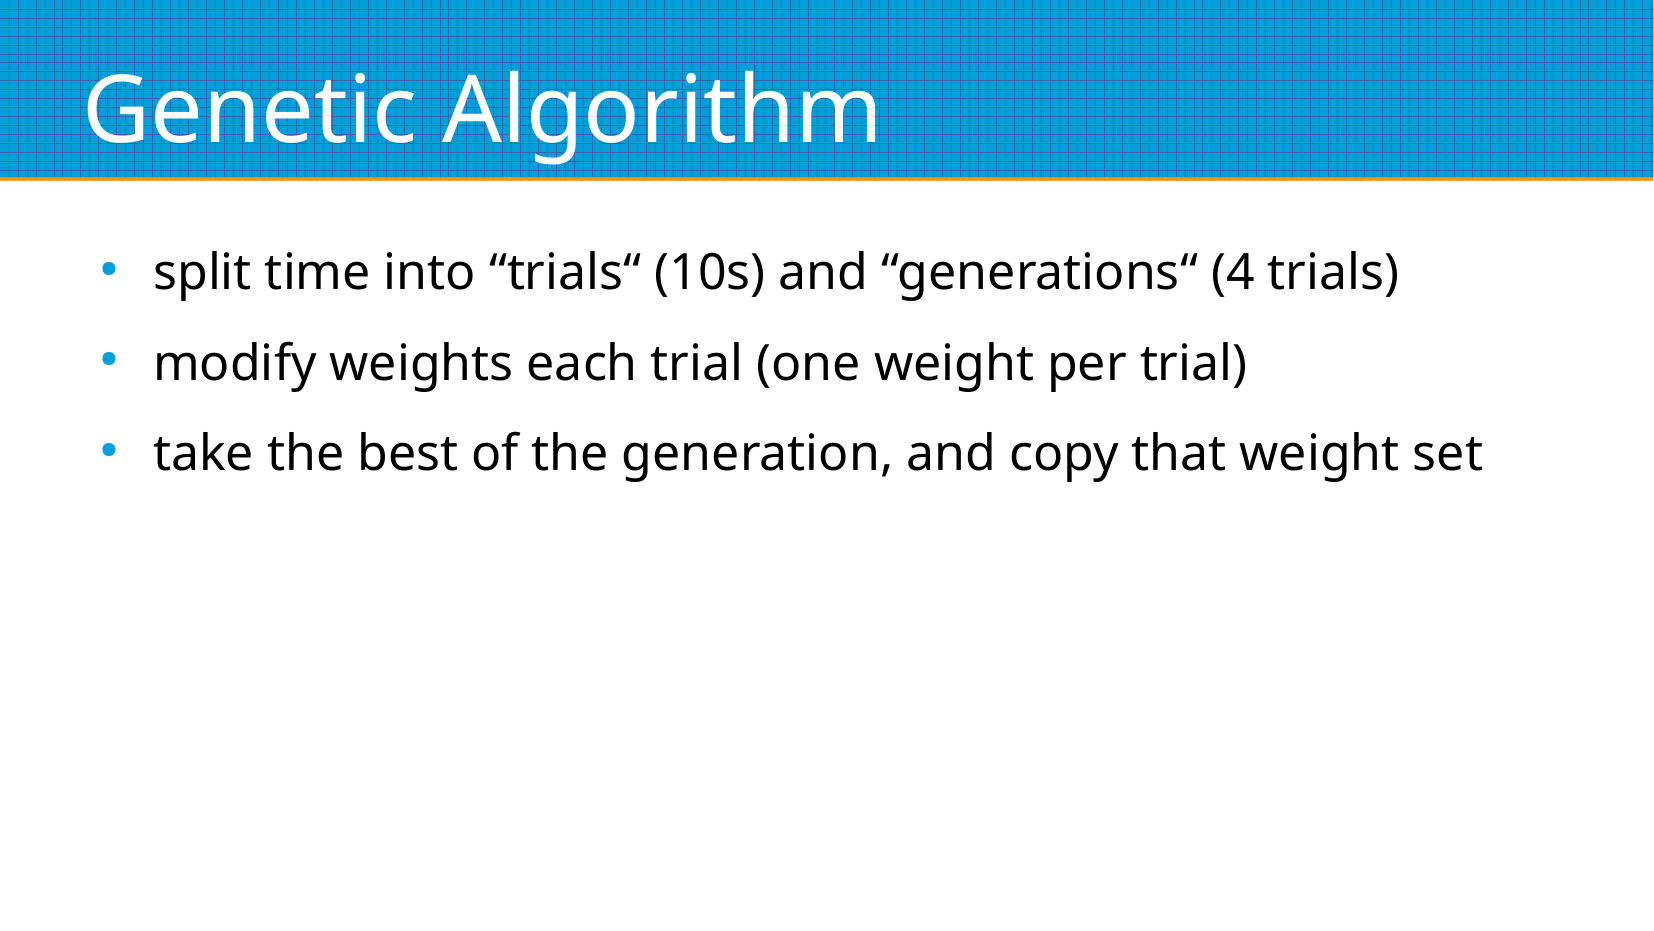

# Genetic Algorithm
split time into “trials“ (10s) and “generations“ (4 trials)
modify weights each trial (one weight per trial)
take the best of the generation, and copy that weight set